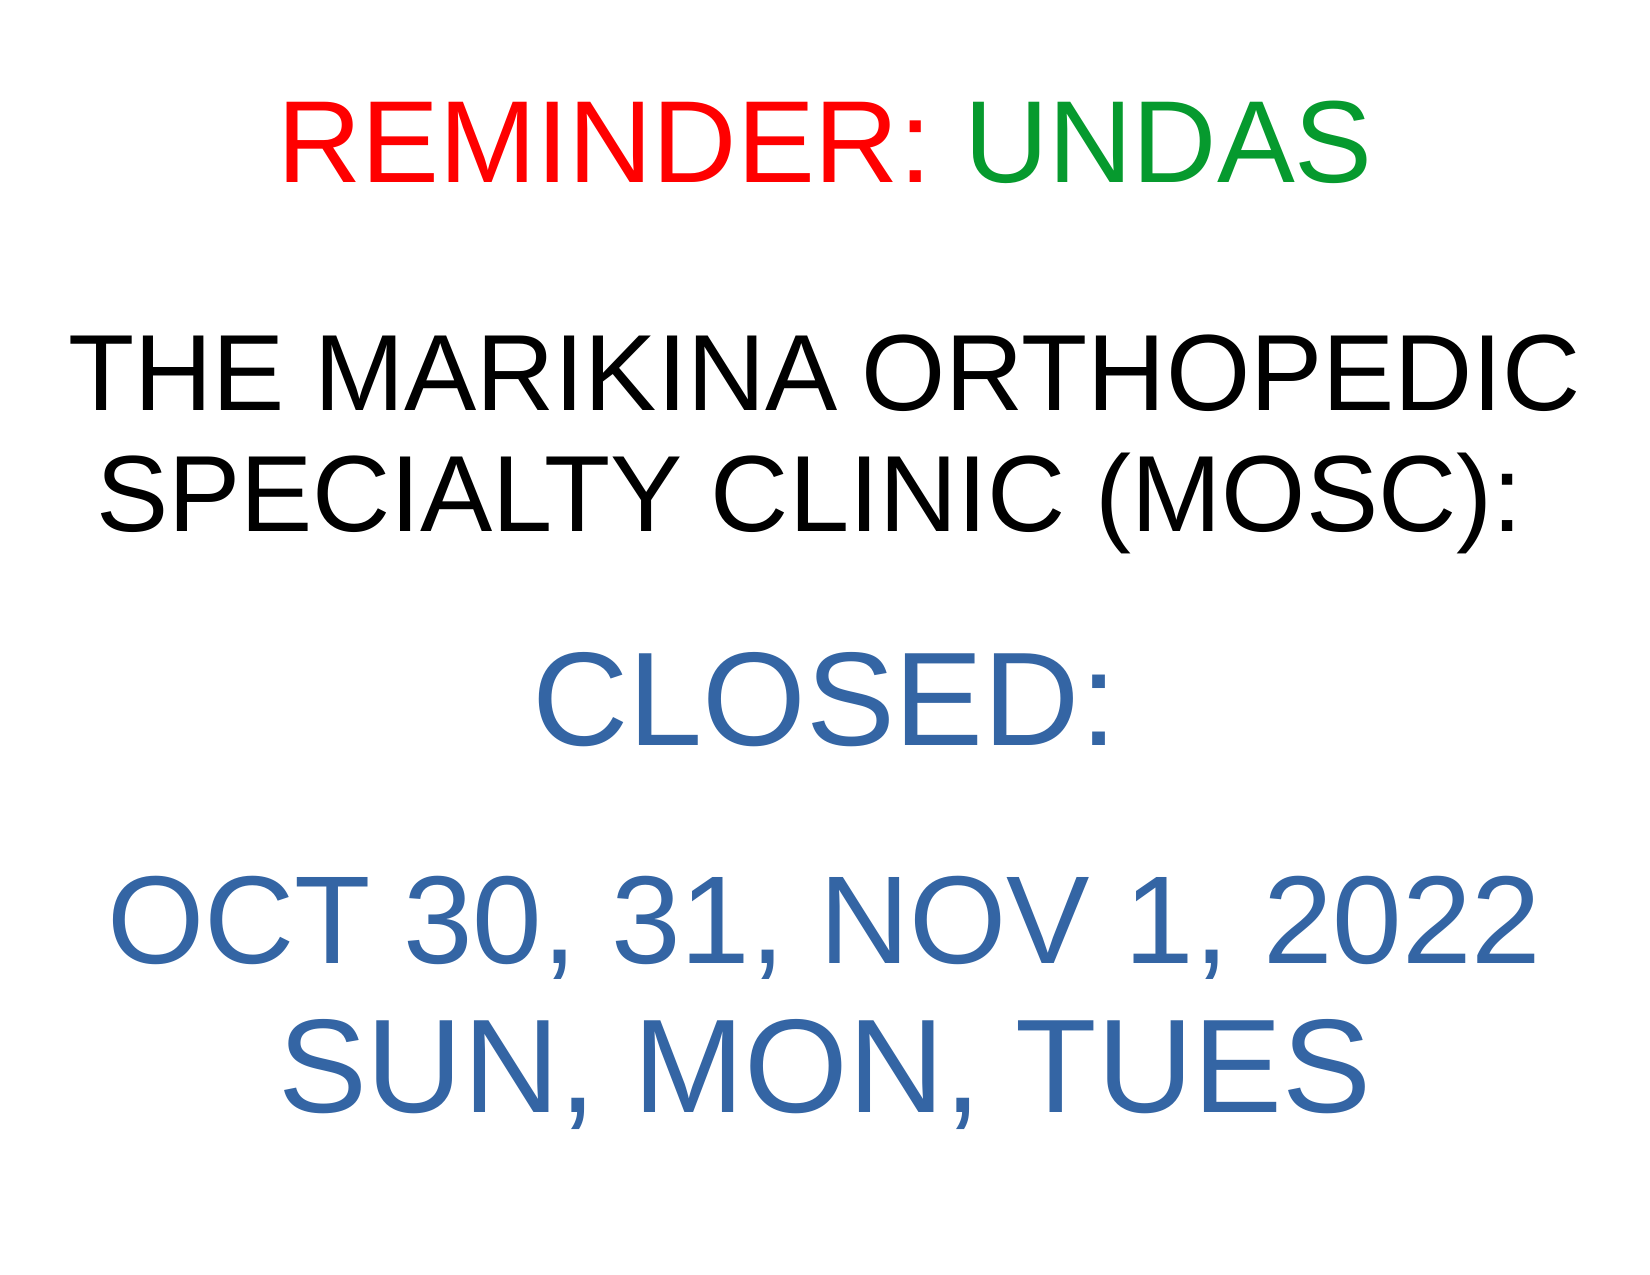

THE MARIKINA ORTHOPEDIC SPECIALTY CLINIC (MOSC):
CLOSED:
OCT 30, 31, NOV 1, 2022 SUN, MON, TUES
# REMINDER: UNDAS